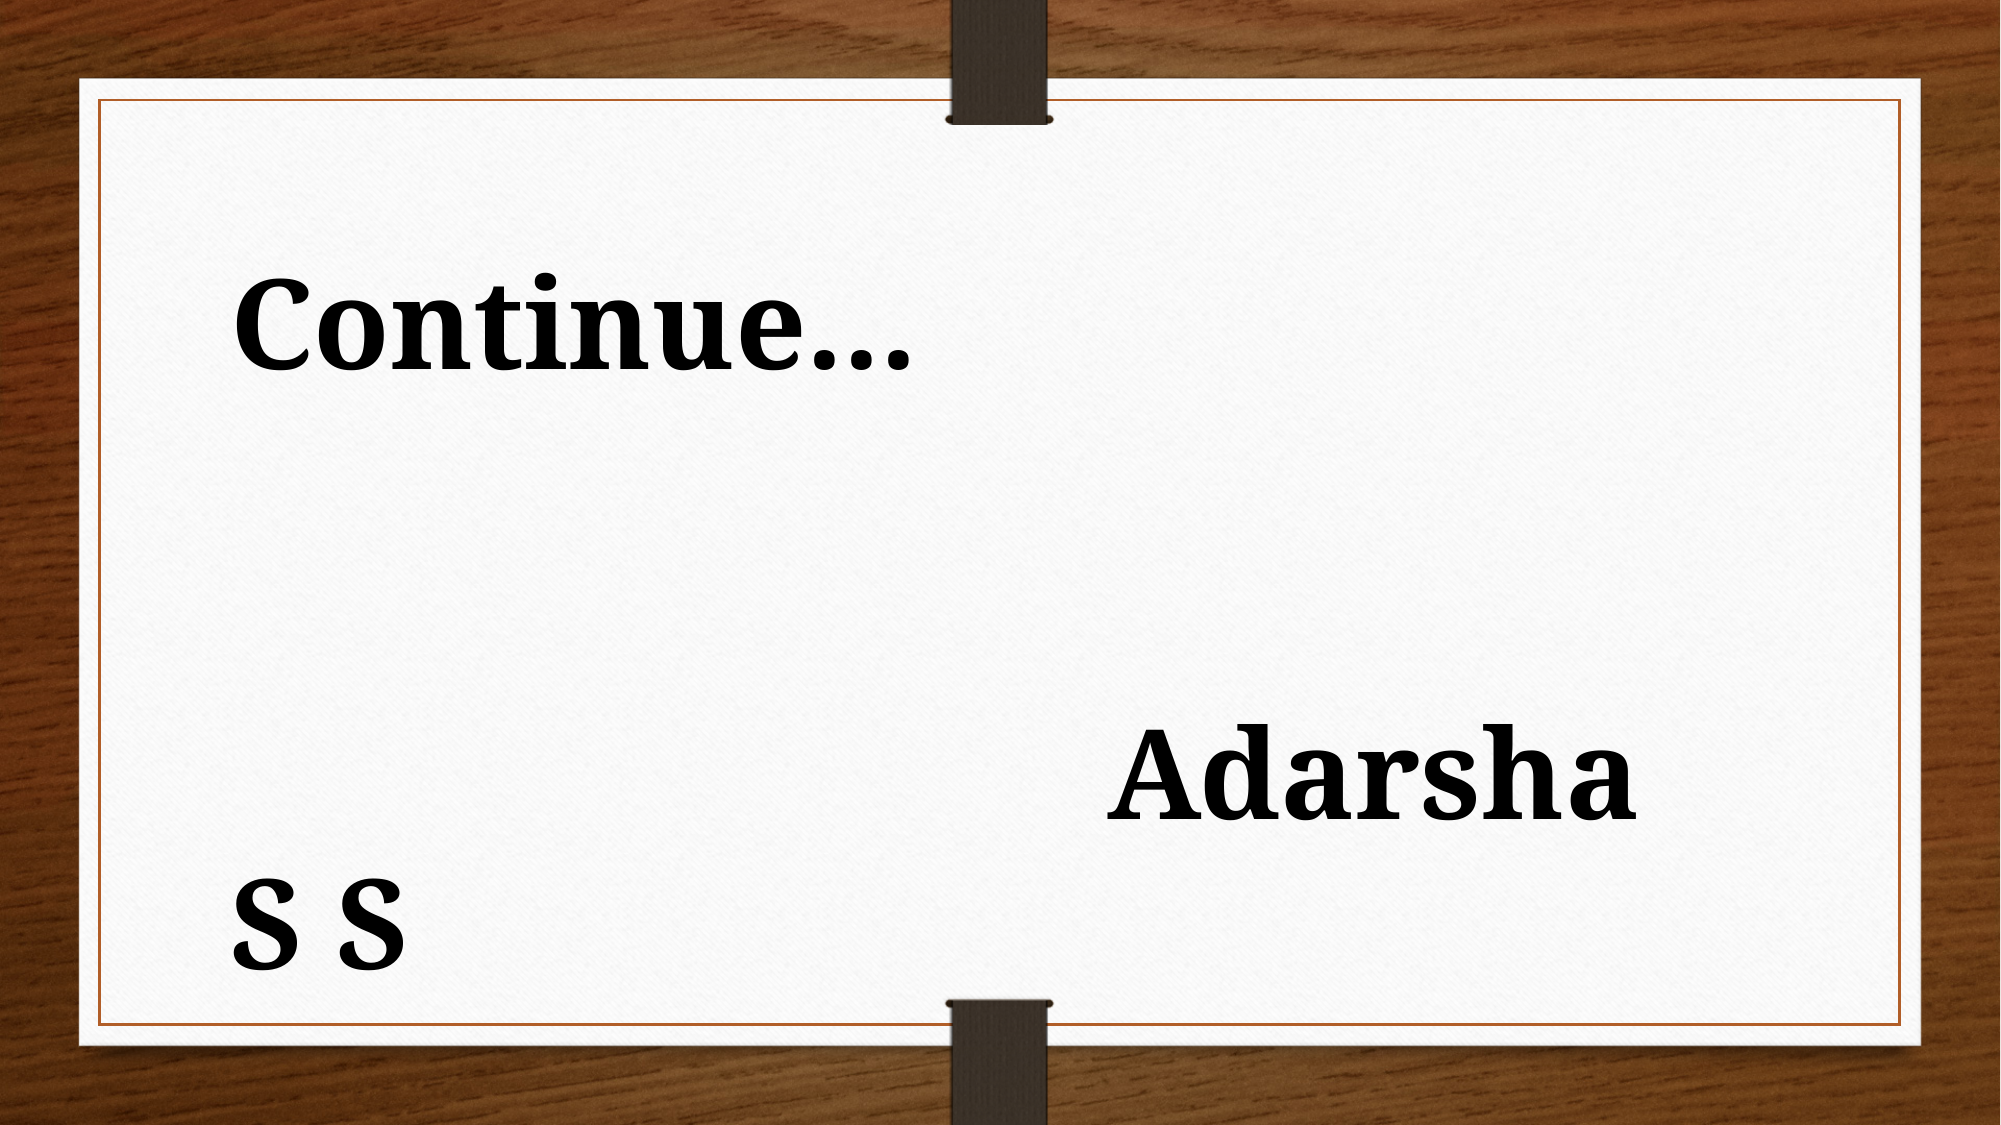

Continue...
                           Adarsha S S